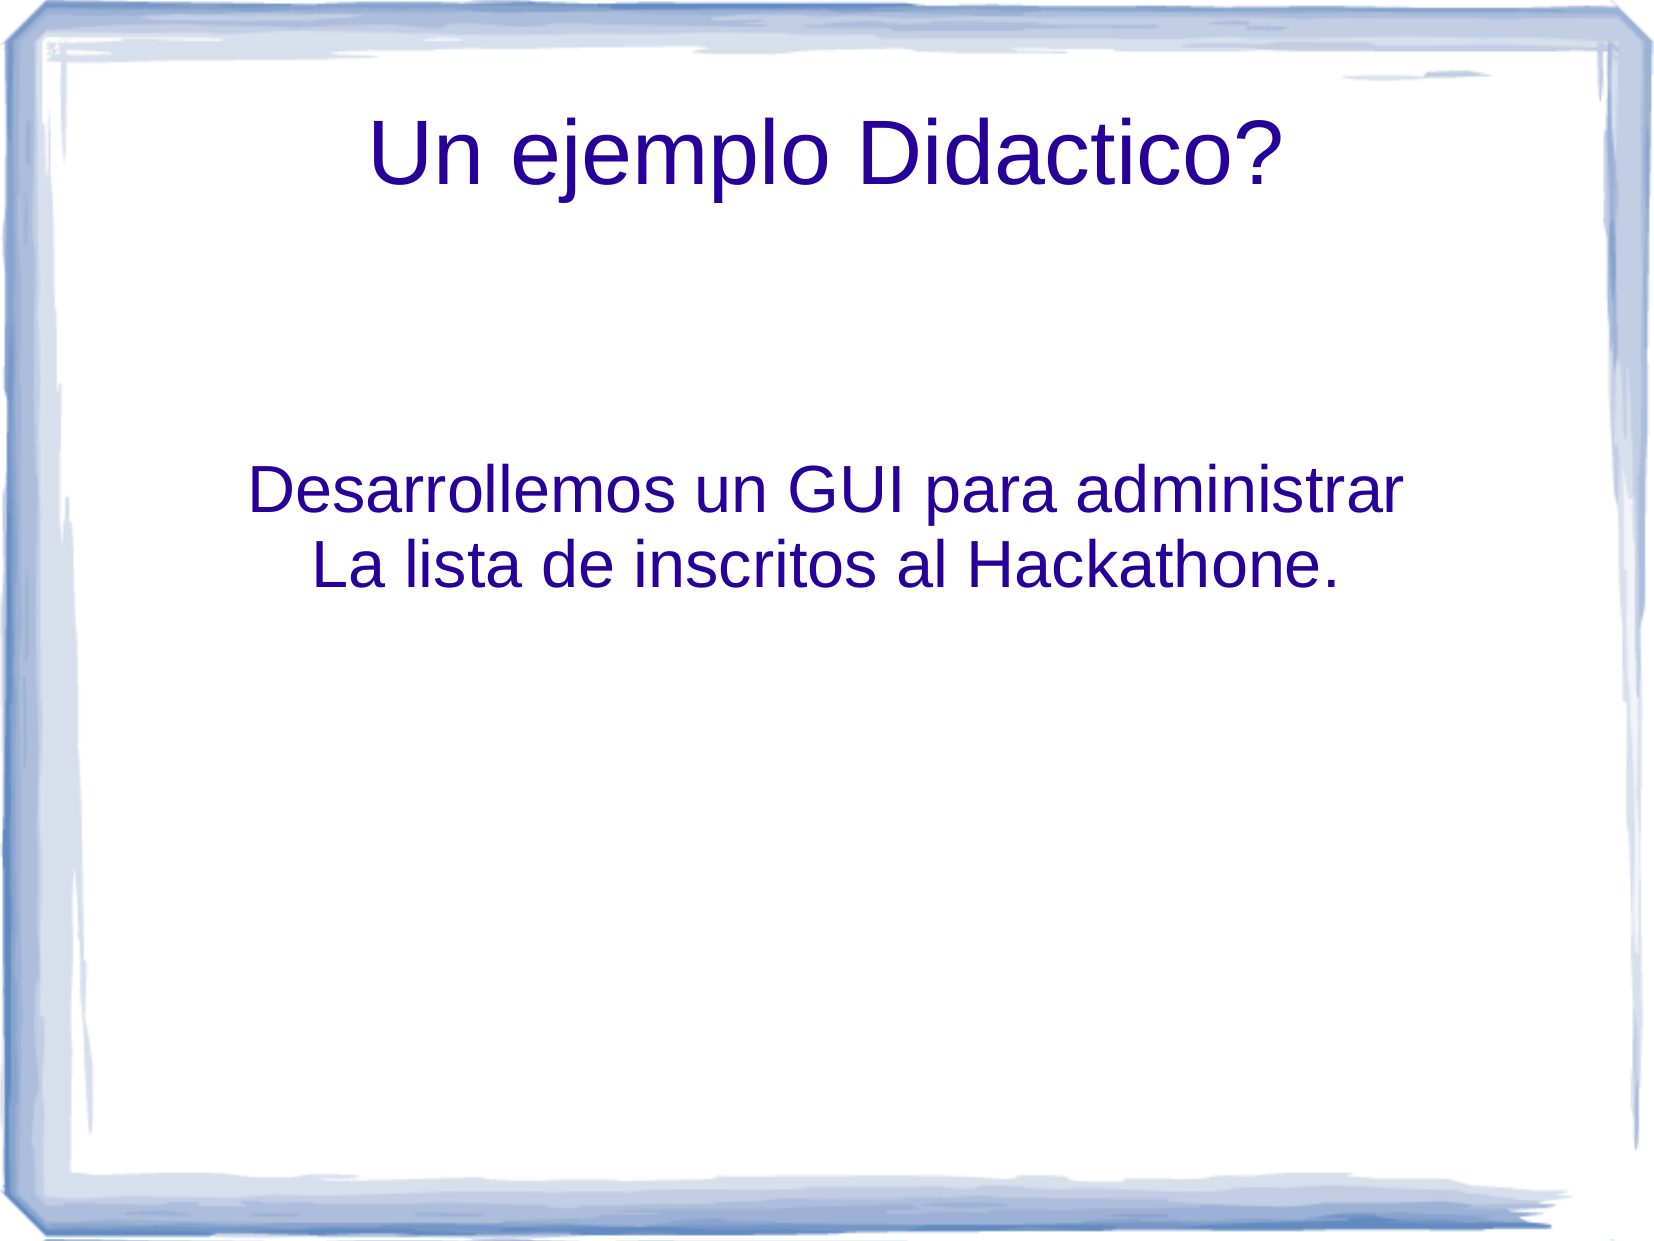

Desarrollemos un GUI para administrar
La lista de inscritos al Hackathone.
# Un ejemplo Didactico?